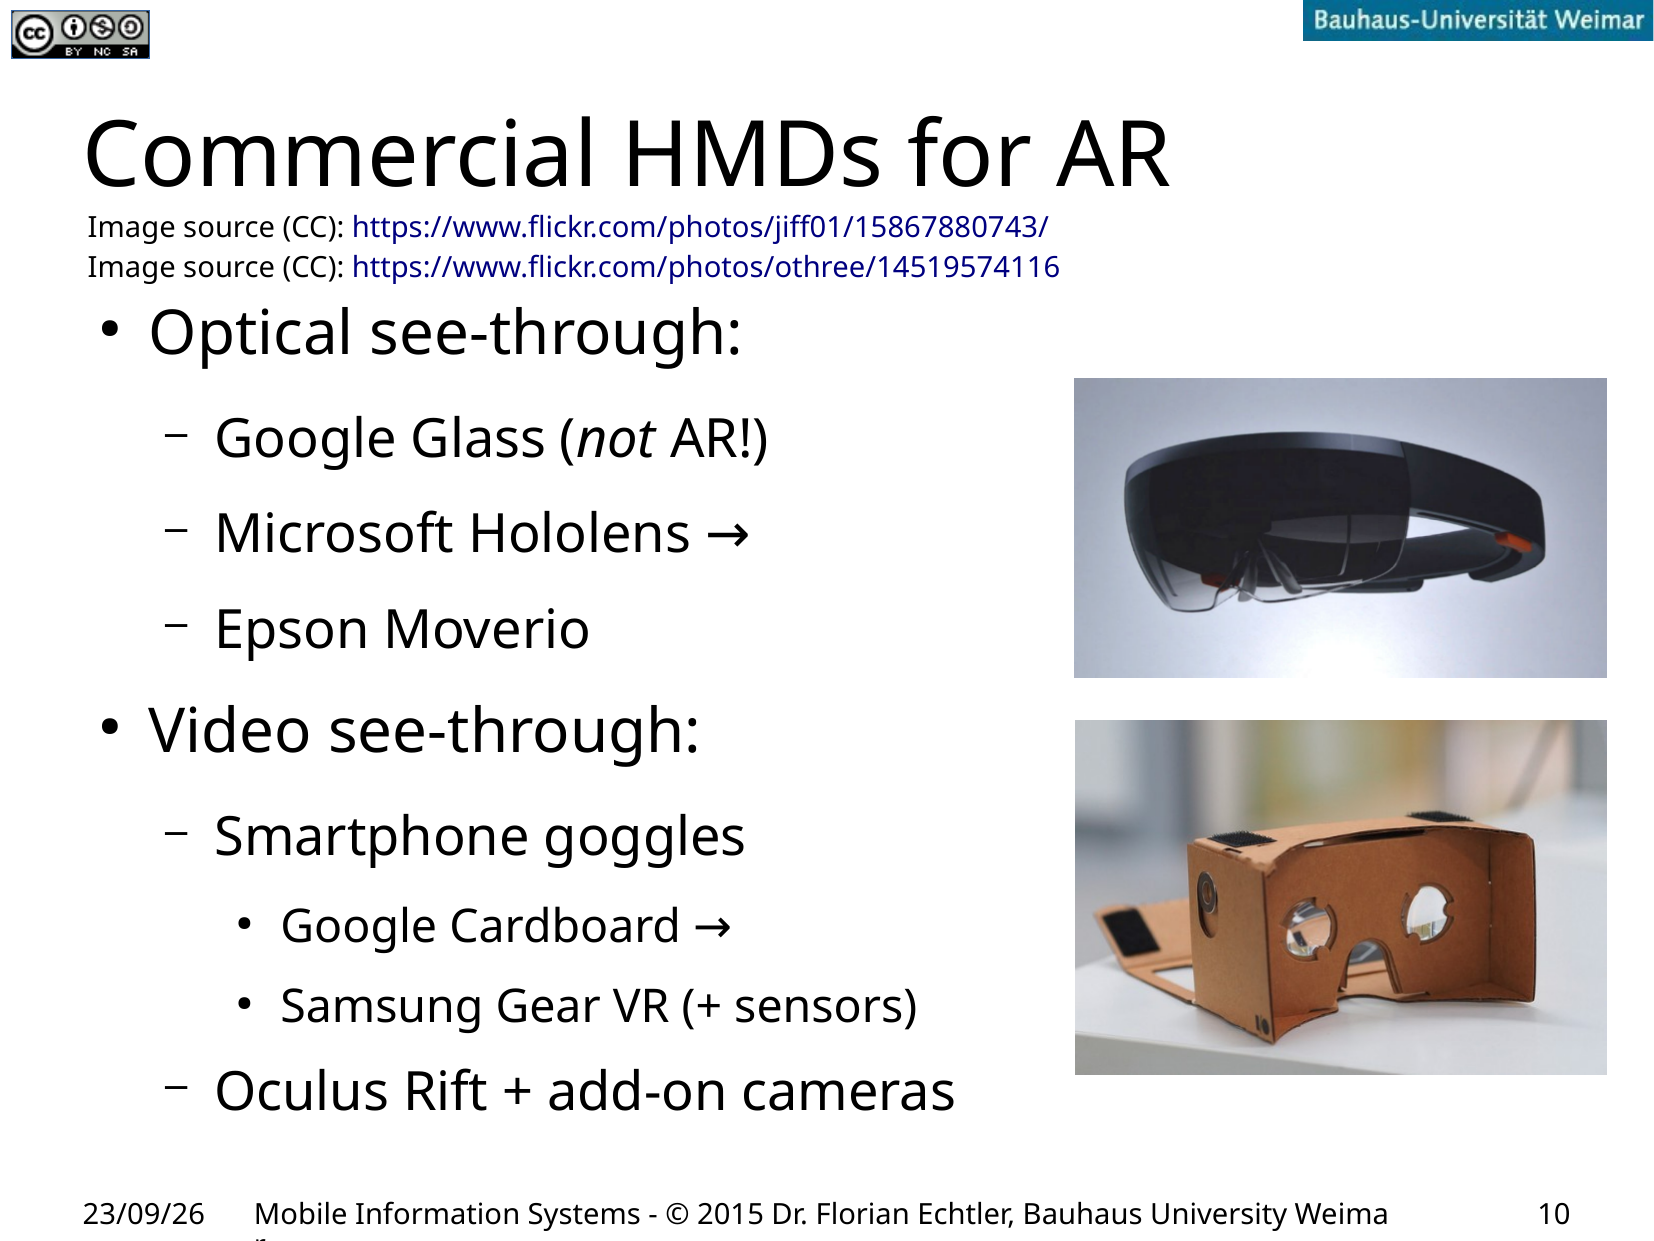

# Commercial HMDs for AR
Image source (CC): https://www.flickr.com/photos/jiff01/15867880743/
Image source (CC): https://www.flickr.com/photos/othree/14519574116
Optical see-through:
Google Glass (not AR!)
Microsoft Hololens →
Epson Moverio
Video see-through:
Smartphone goggles
Google Cardboard →
Samsung Gear VR (+ sensors)
Oculus Rift + add-on cameras
Mobile Information Systems - © 2015 Dr. Florian Echtler, Bauhaus University Weimar
10